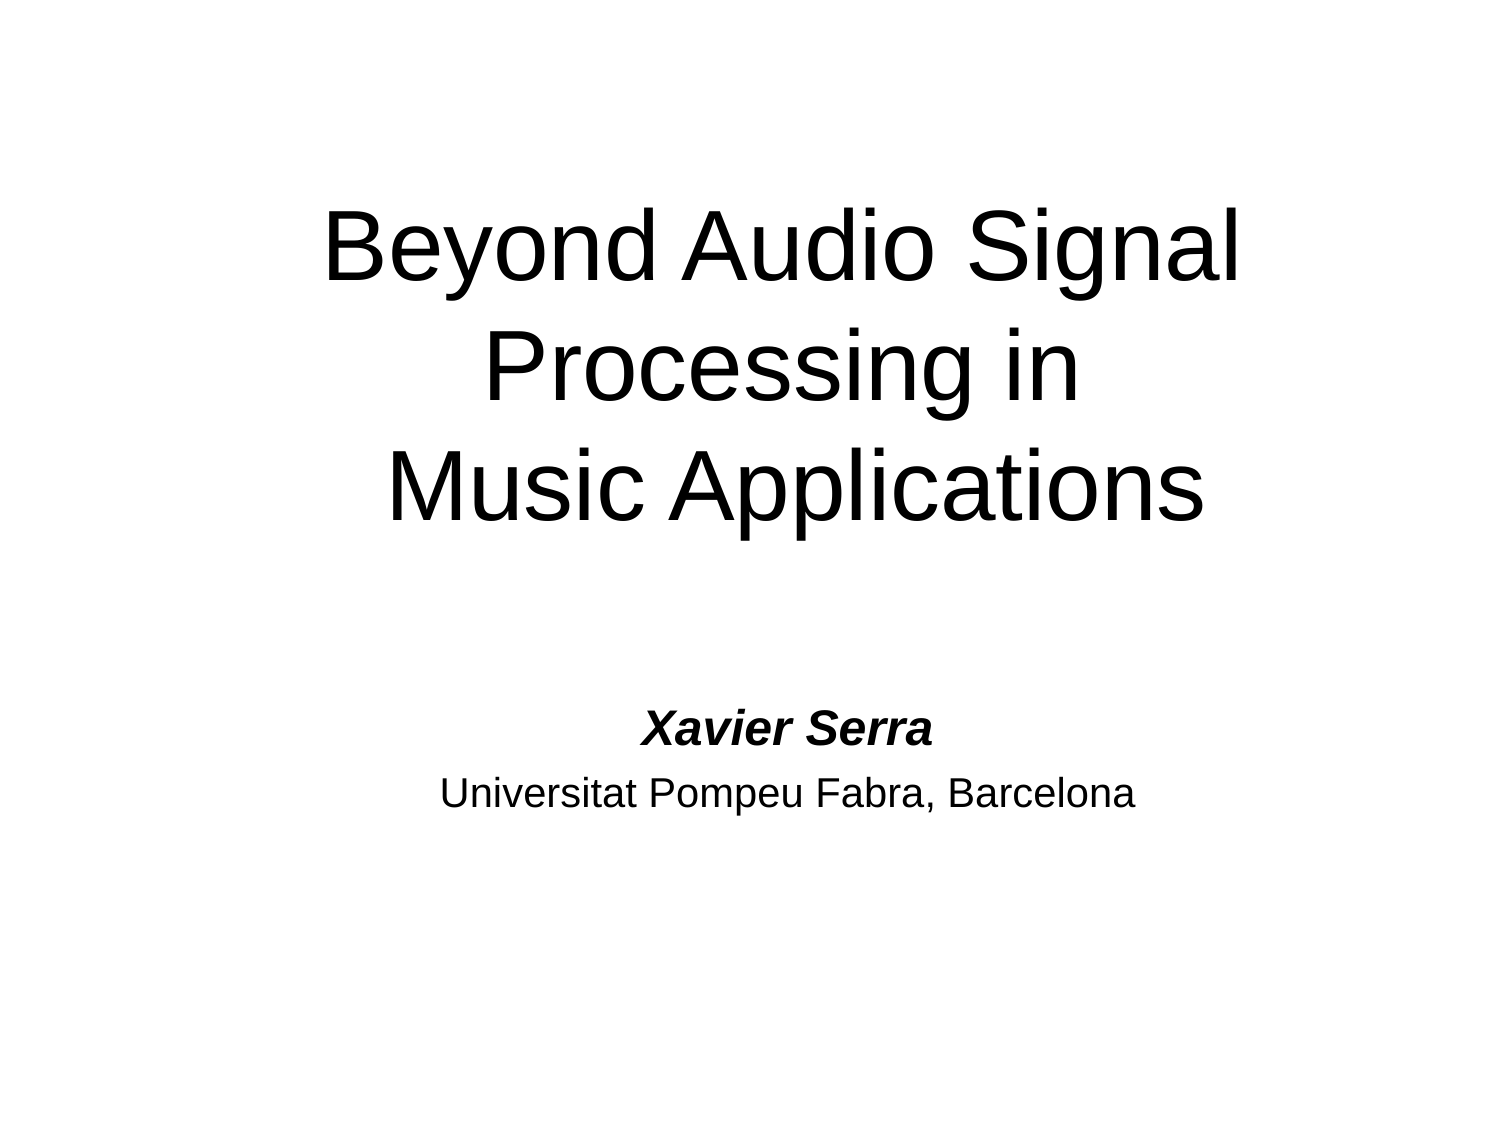

# Beyond Audio Signal Processing in Music Applications
Xavier Serra
Universitat Pompeu Fabra, Barcelona